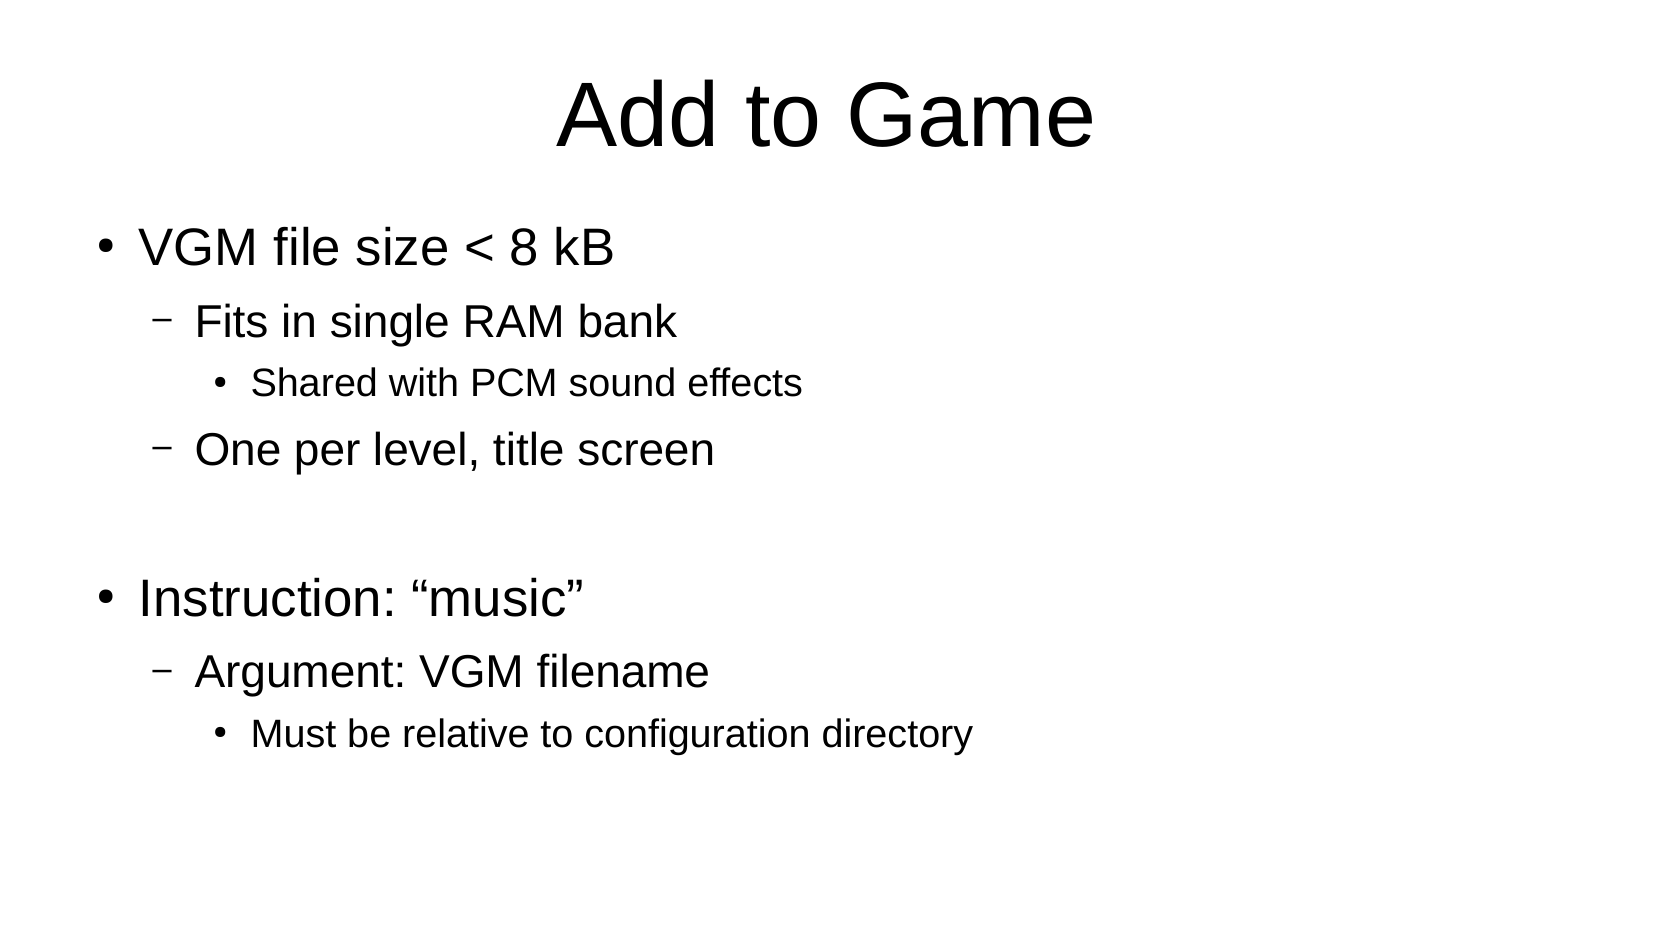

# Add to Game
VGM file size < 8 kB
Fits in single RAM bank
Shared with PCM sound effects
One per level, title screen
Instruction: “music”
Argument: VGM filename
Must be relative to configuration directory